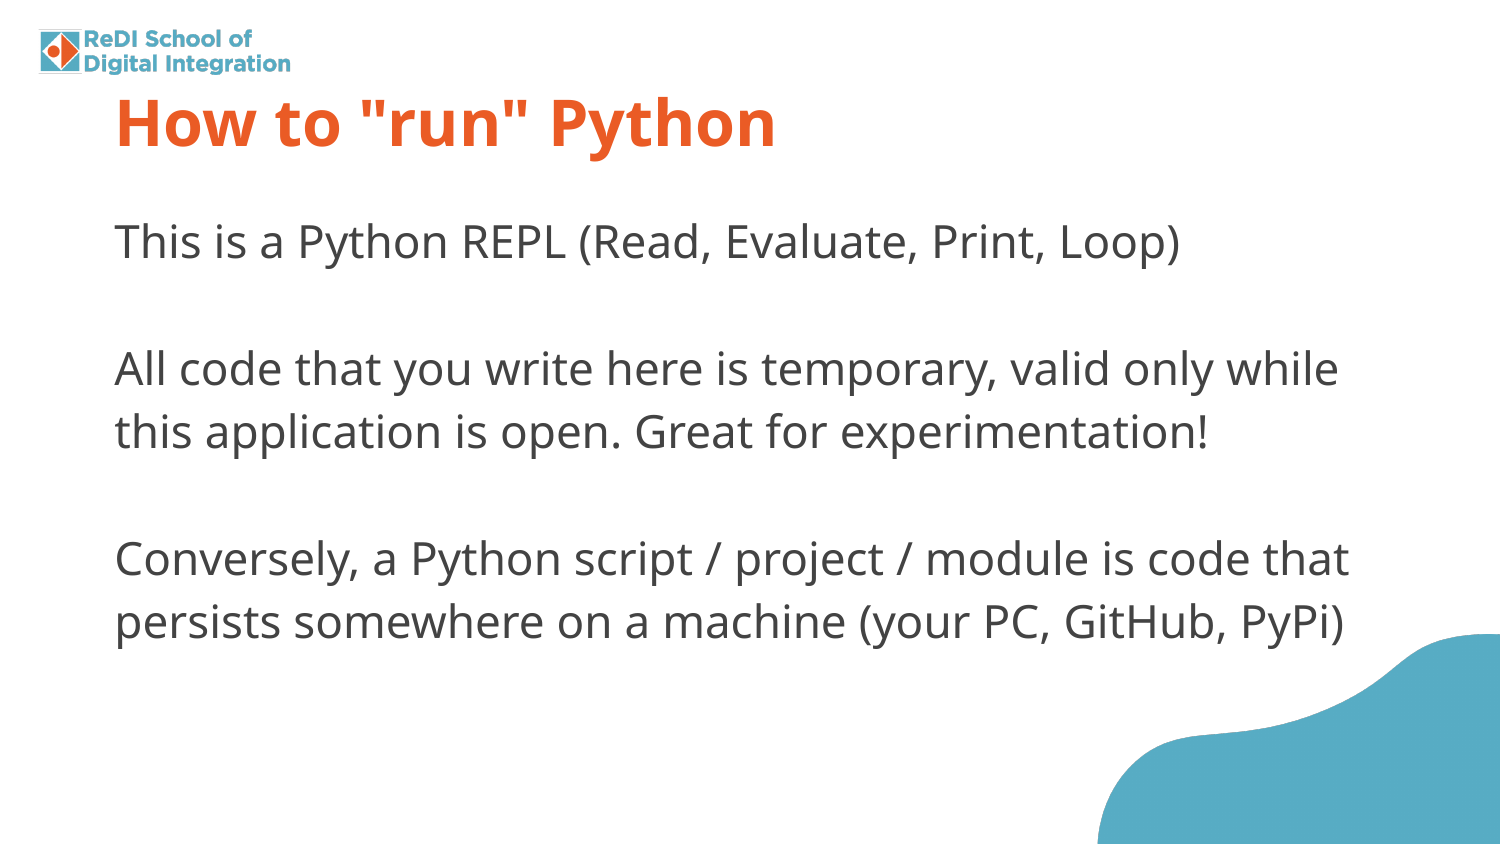

How to "run" Python
This is a Python REPL (Read, Evaluate, Print, Loop)
All code that you write here is temporary, valid only while this application is open. Great for experimentation!
Conversely, a Python script / project / module is code that persists somewhere on a machine (your PC, GitHub, PyPi)